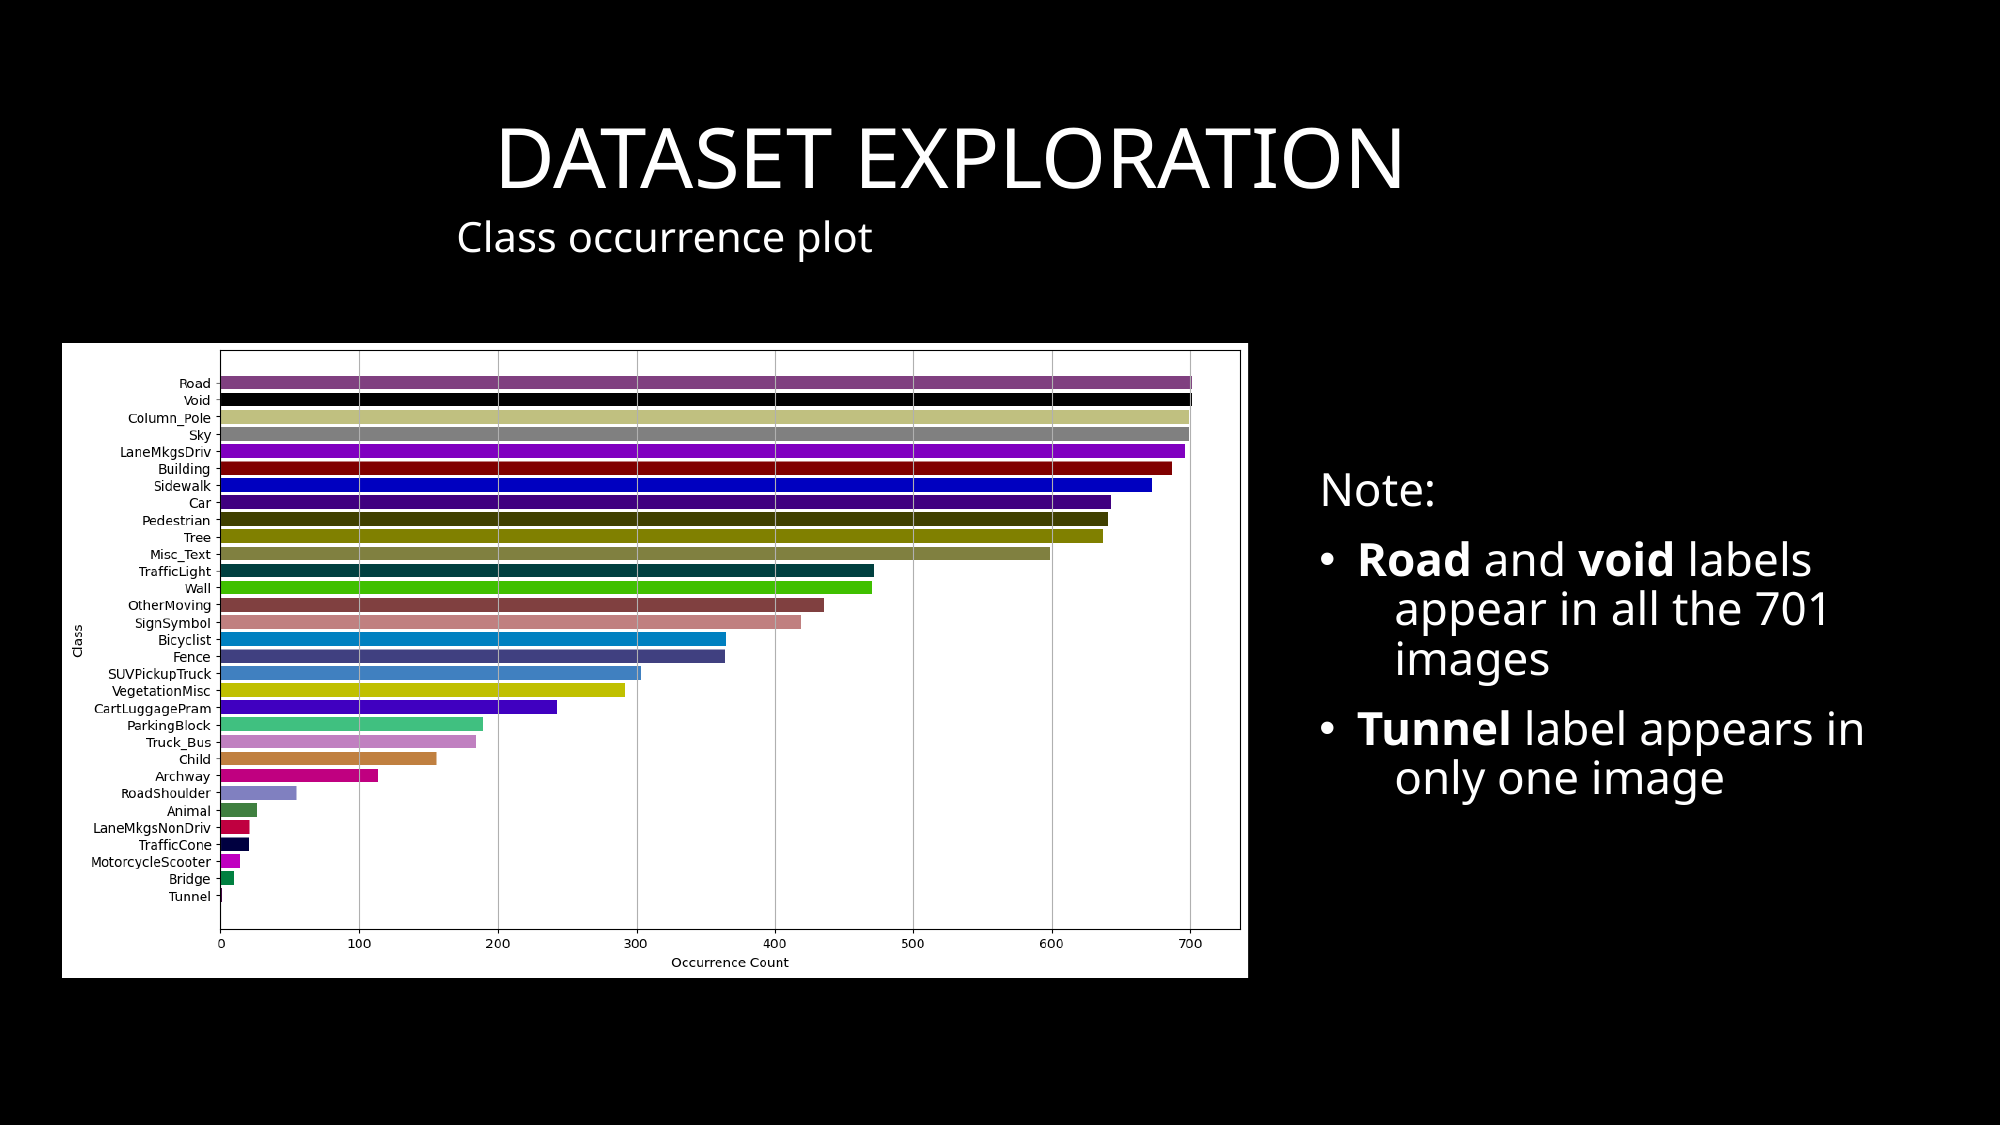

Dataset exploration
# Class occurrence plot
Note:
Road and void labels appear in all the 701 images
Tunnel label appears in only one image